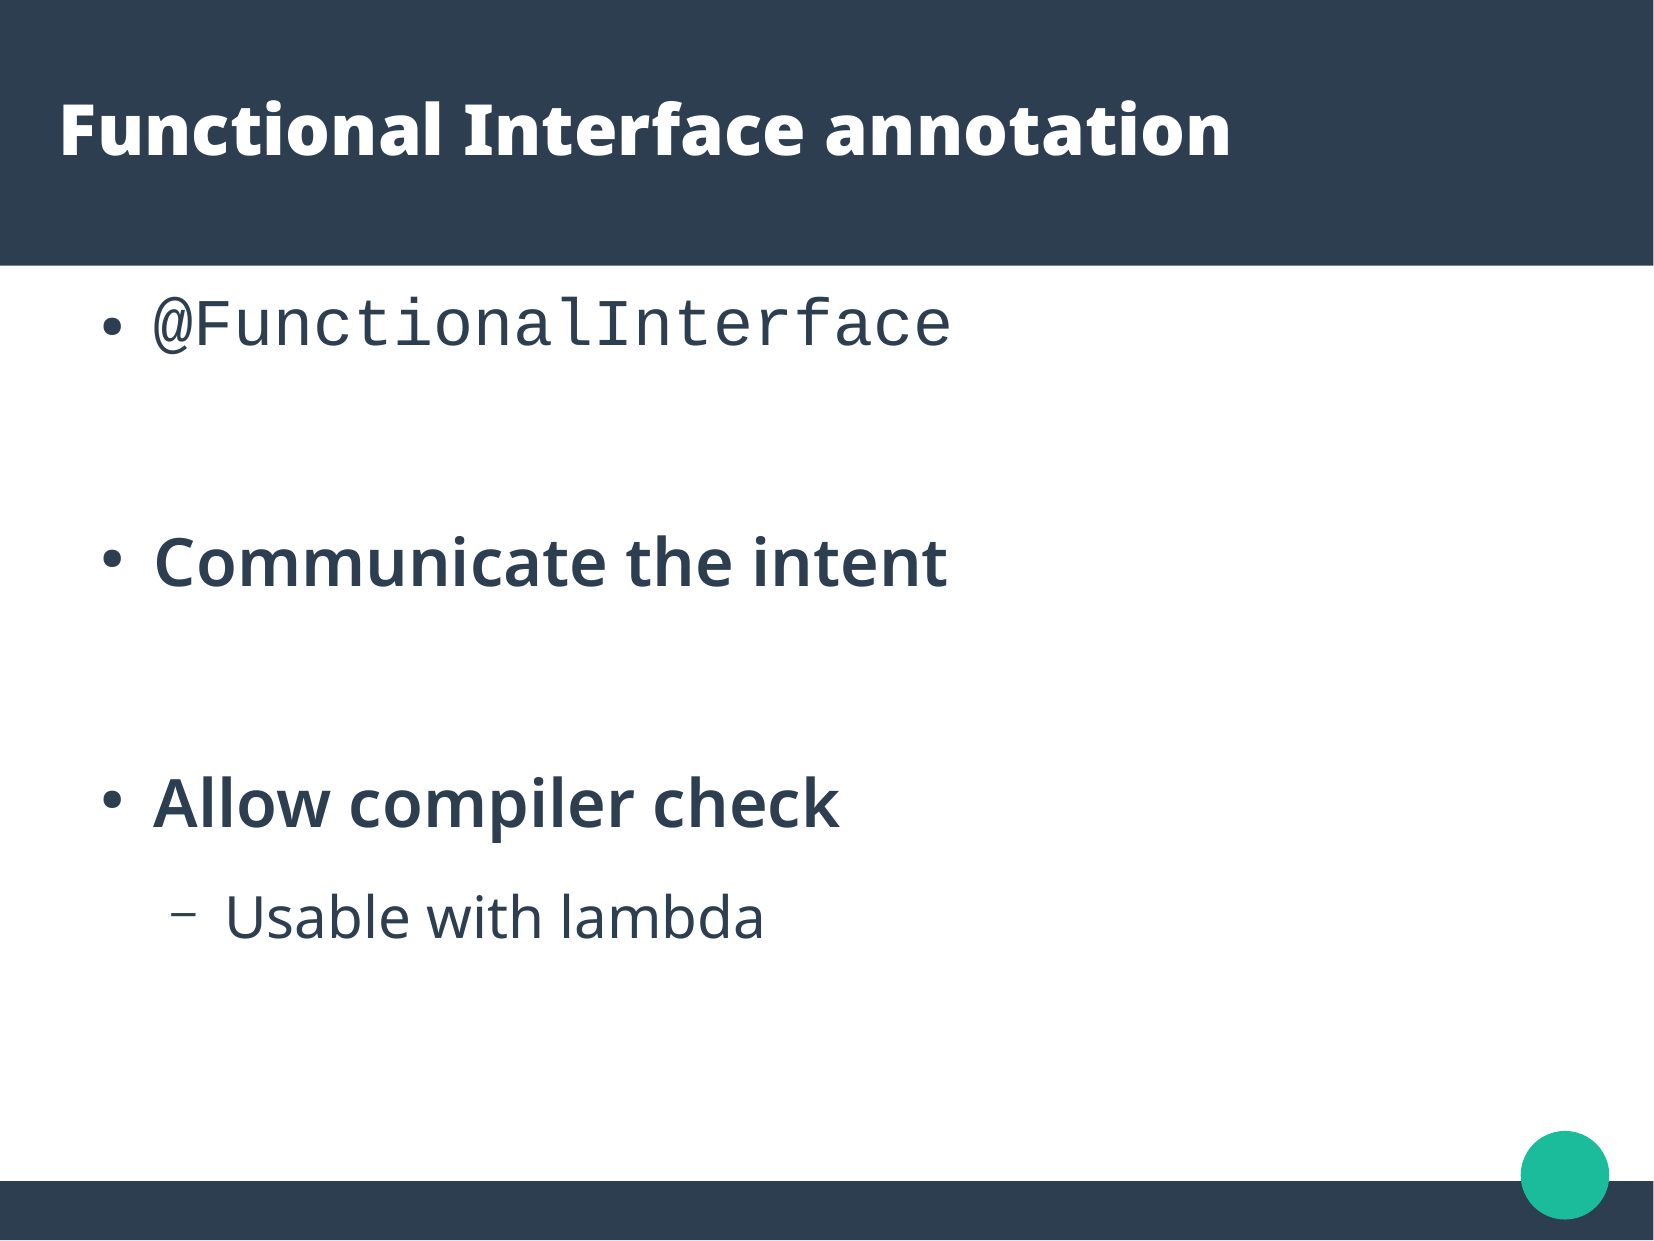

# Functional Interface annotation
@FunctionalInterface
Communicate the intent
Allow compiler check
Usable with lambda